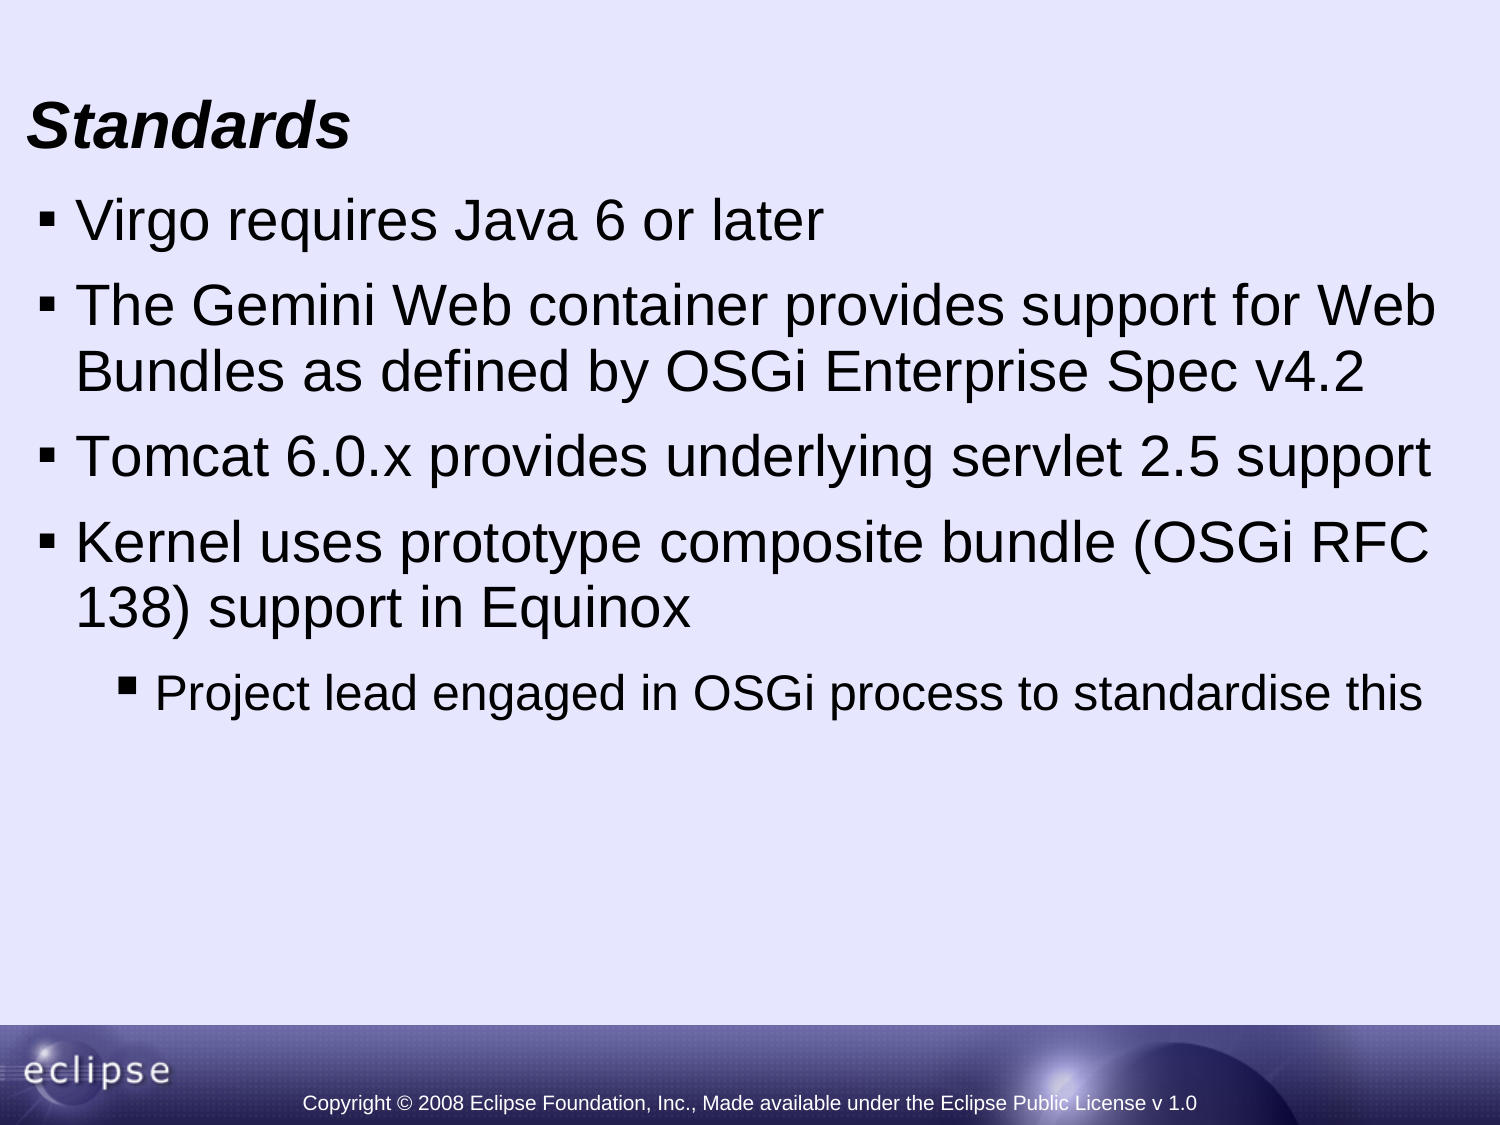

# Standards
Virgo requires Java 6 or later
The Gemini Web container provides support for Web Bundles as defined by OSGi Enterprise Spec v4.2
Tomcat 6.0.x provides underlying servlet 2.5 support
Kernel uses prototype composite bundle (OSGi RFC 138) support in Equinox
Project lead engaged in OSGi process to standardise this